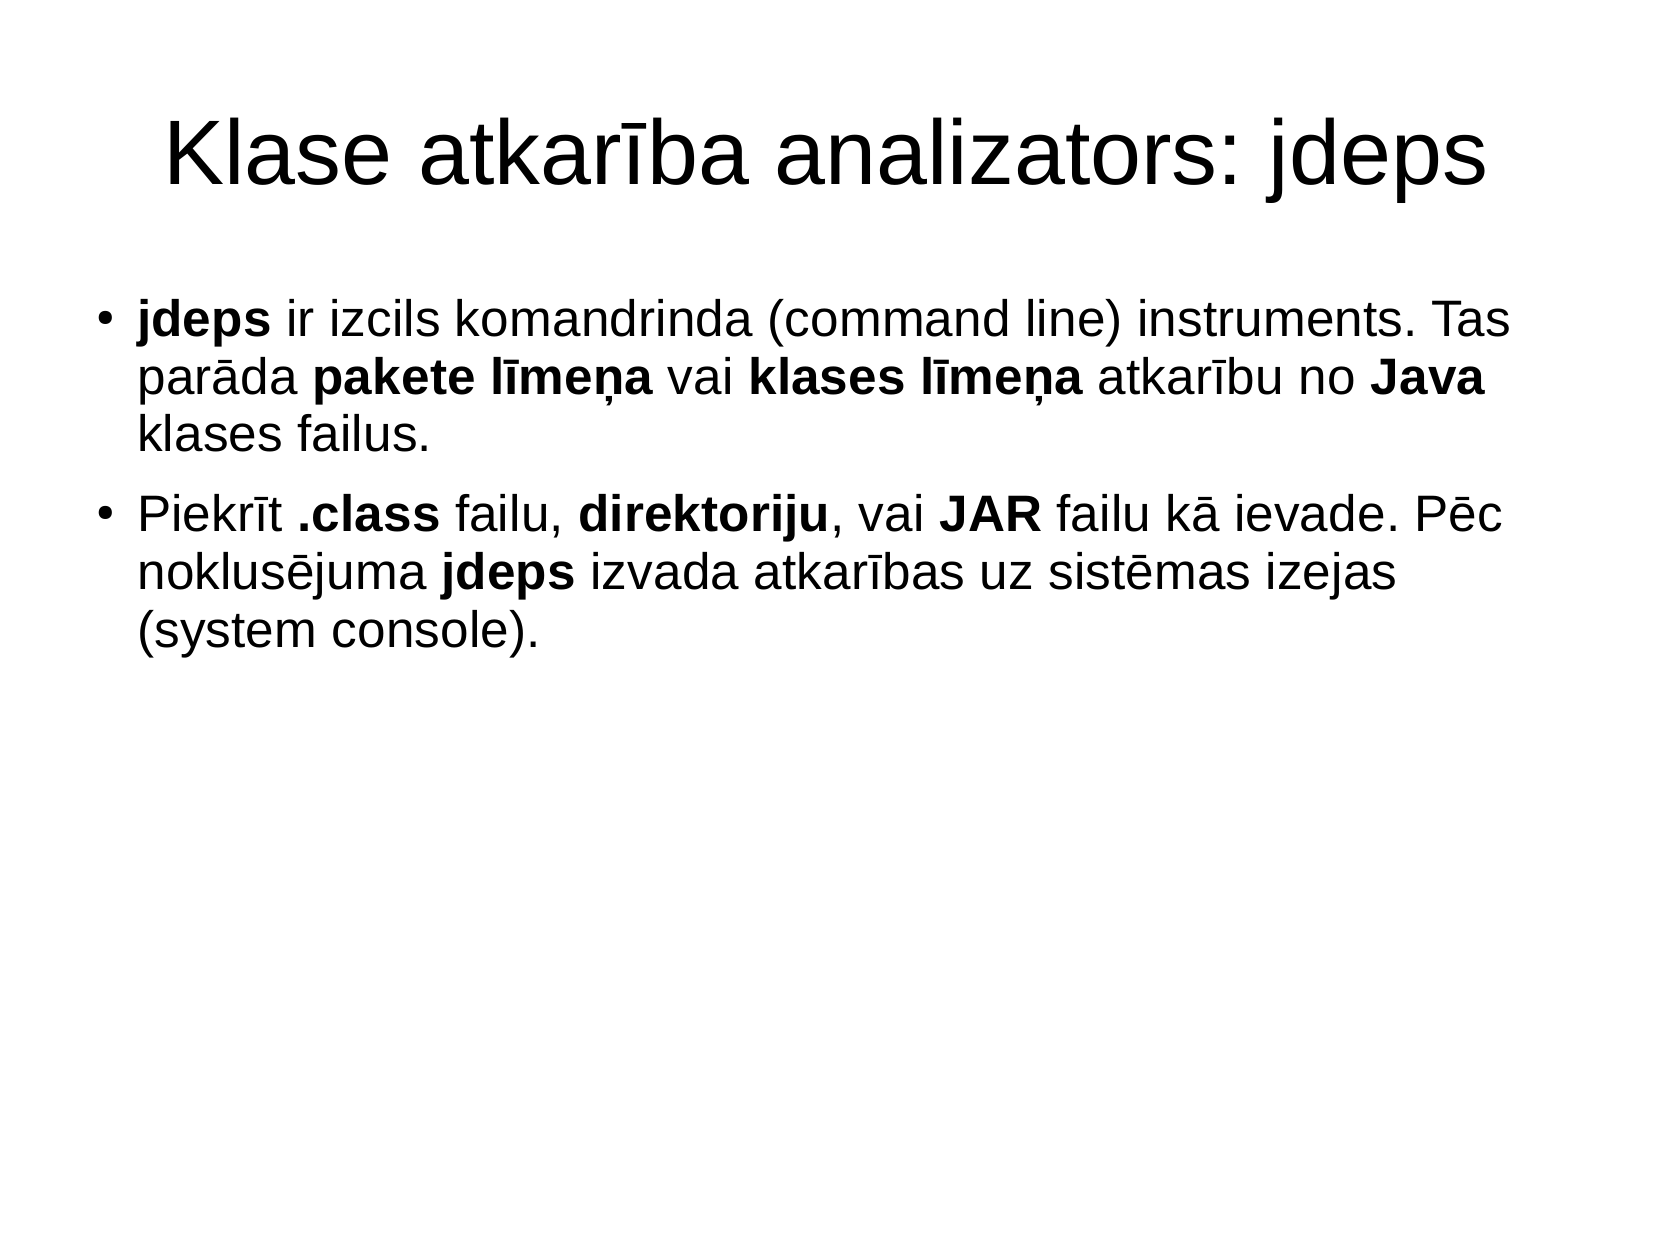

# Klase atkarība analizators: jdeps
jdeps ir izcils komandrinda (command line) instruments. Tas parāda pakete līmeņa vai klases līmeņa atkarību no Java klases failus.
Piekrīt .class failu, direktoriju, vai JAR failu kā ievade. Pēc noklusējuma jdeps izvada atkarības uz sistēmas izejas (system console).